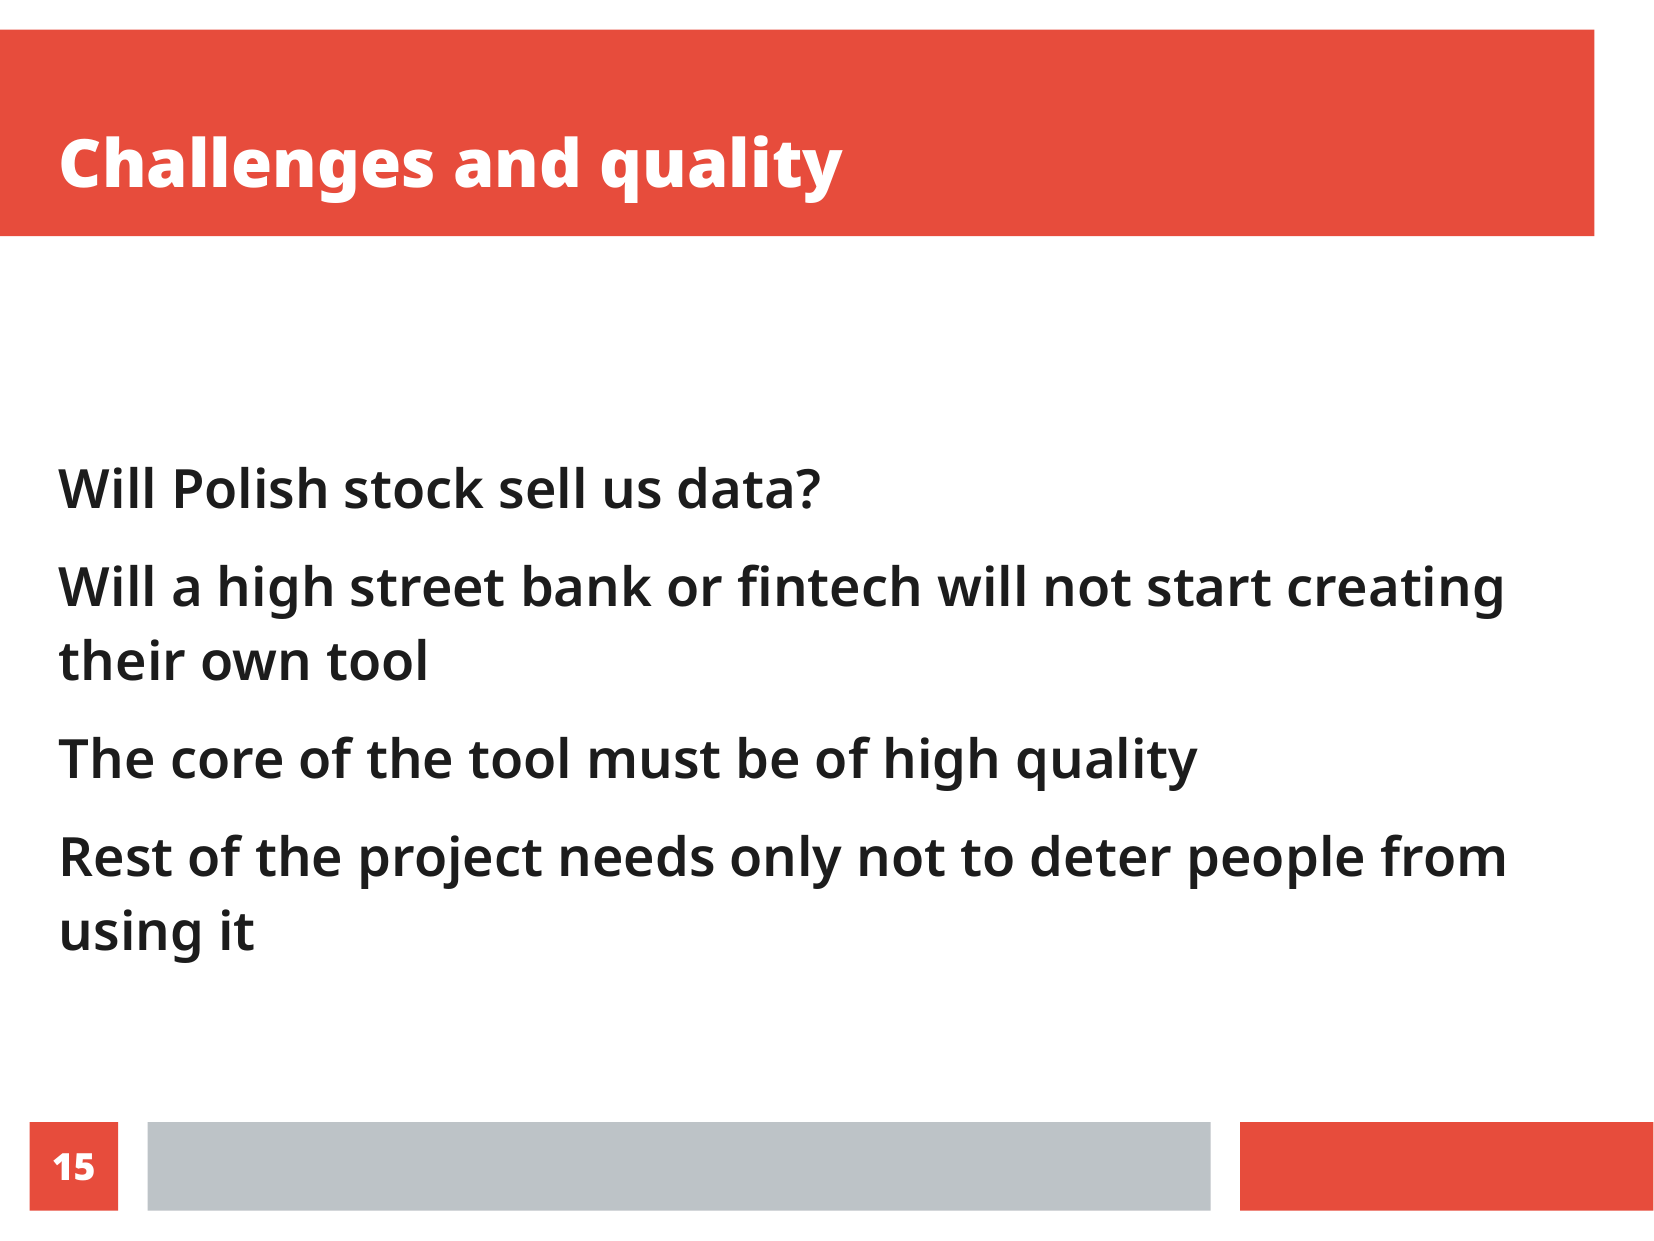

# Challenges and quality
Will Polish stock sell us data?
Will a high street bank or fintech will not start creating their own tool
The core of the tool must be of high quality
Rest of the project needs only not to deter people from using it
15